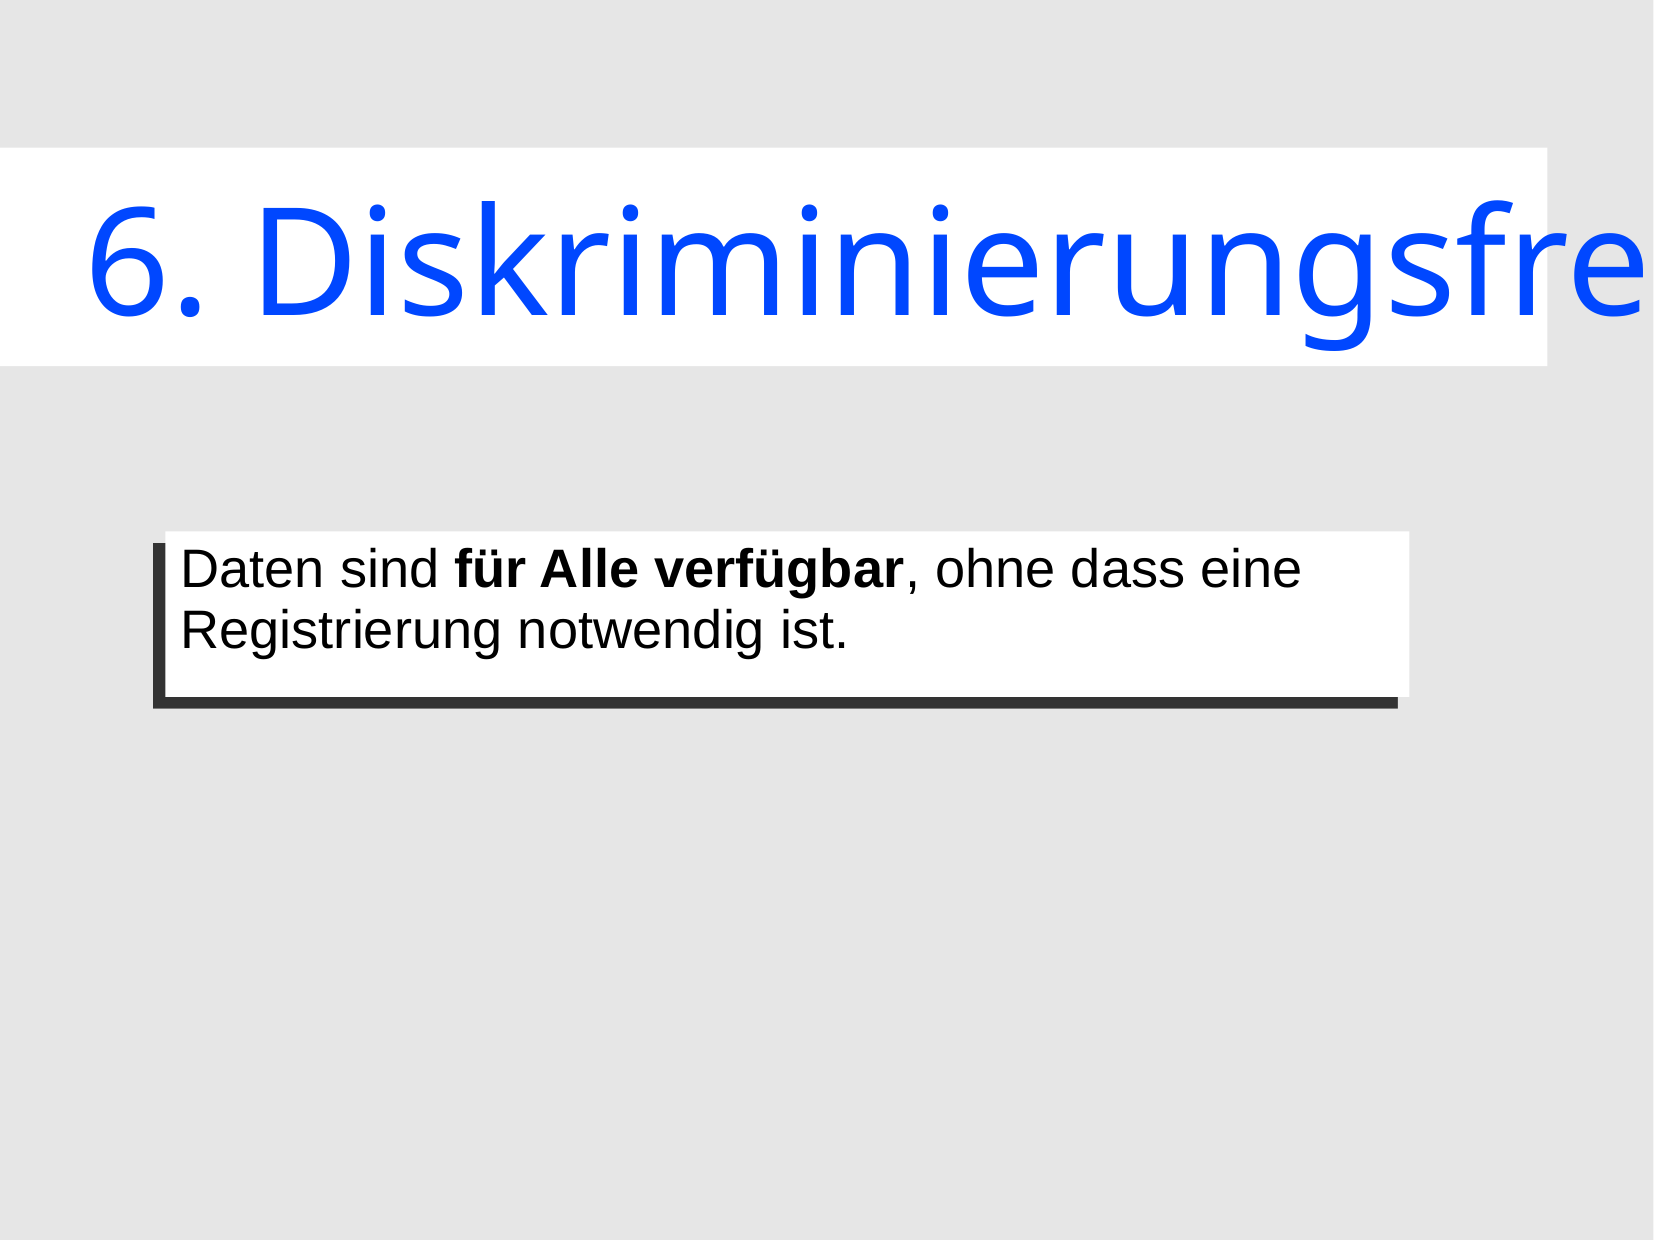

6. Diskriminierungsfrei
Daten sind für Alle verfügbar, ohne dass eine Registrierung notwendig ist.